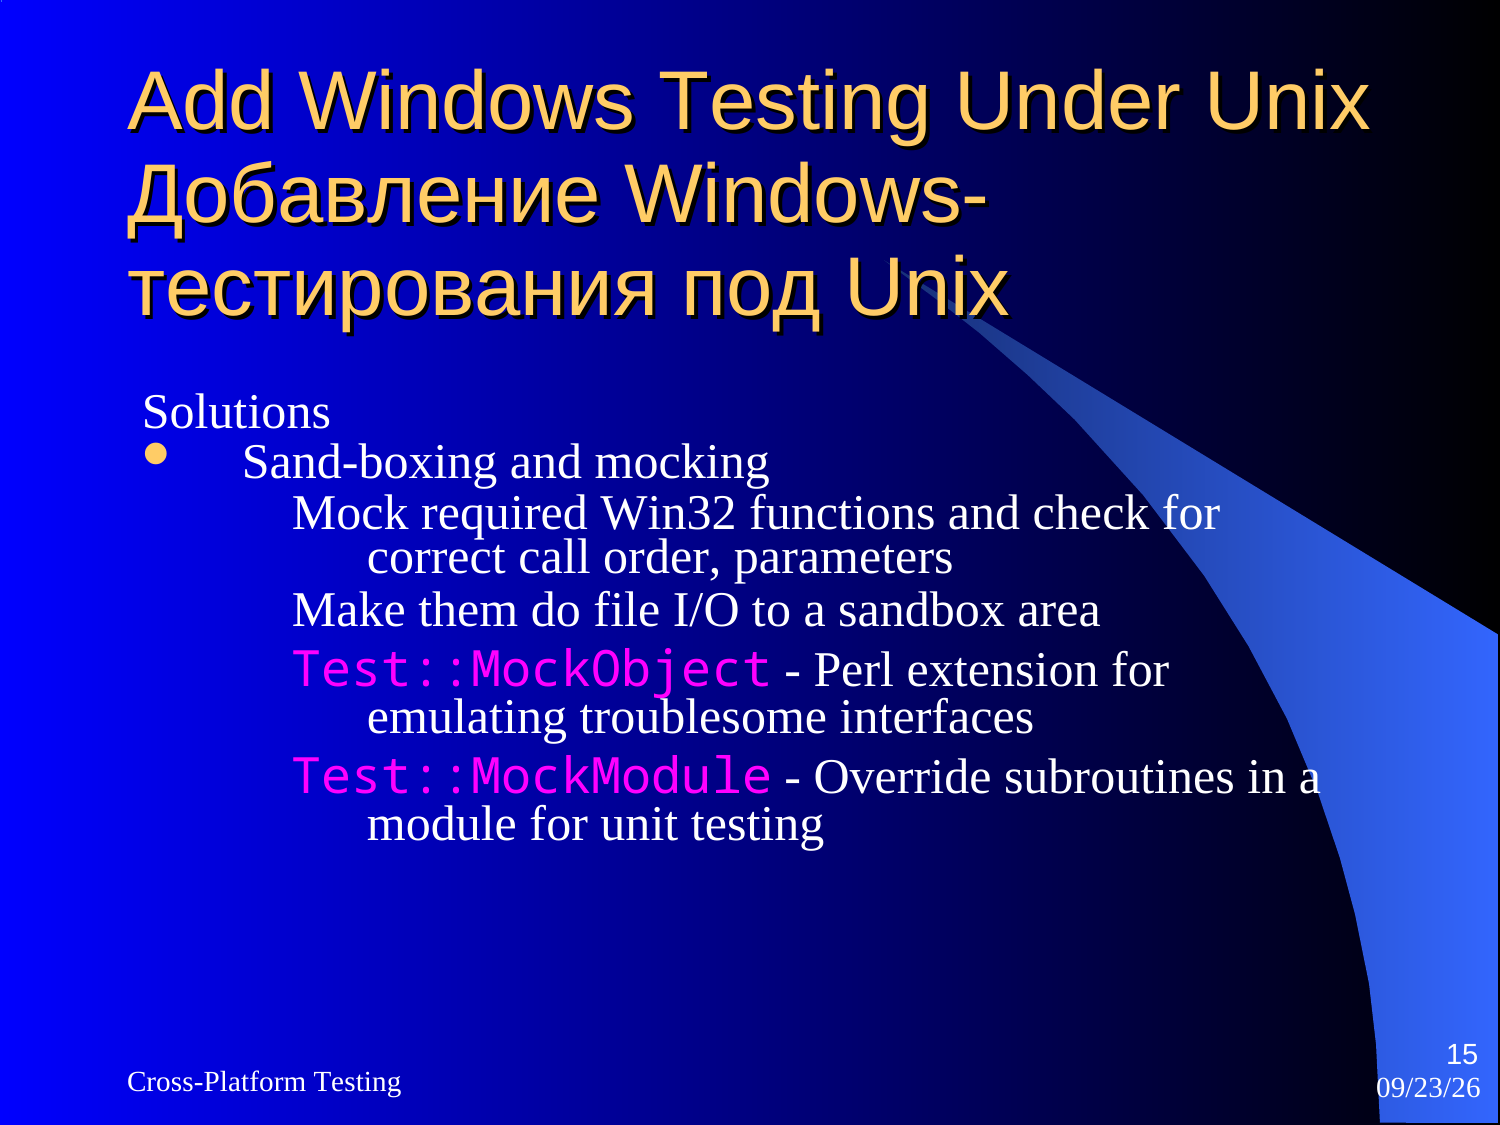

# Add Windows Testing Under Unix Добавление Windows-тестирования под Unix
Solutions
Sand-boxing and mocking
Mock required Win32 functions and check for correct call order, parameters
Make them do file I/O to a sandbox area
Test::MockObject - Perl extension for emulating troublesome interfaces
Test::MockModule - Override subroutines in a module for unit testing
15
Cross-Platform Testing